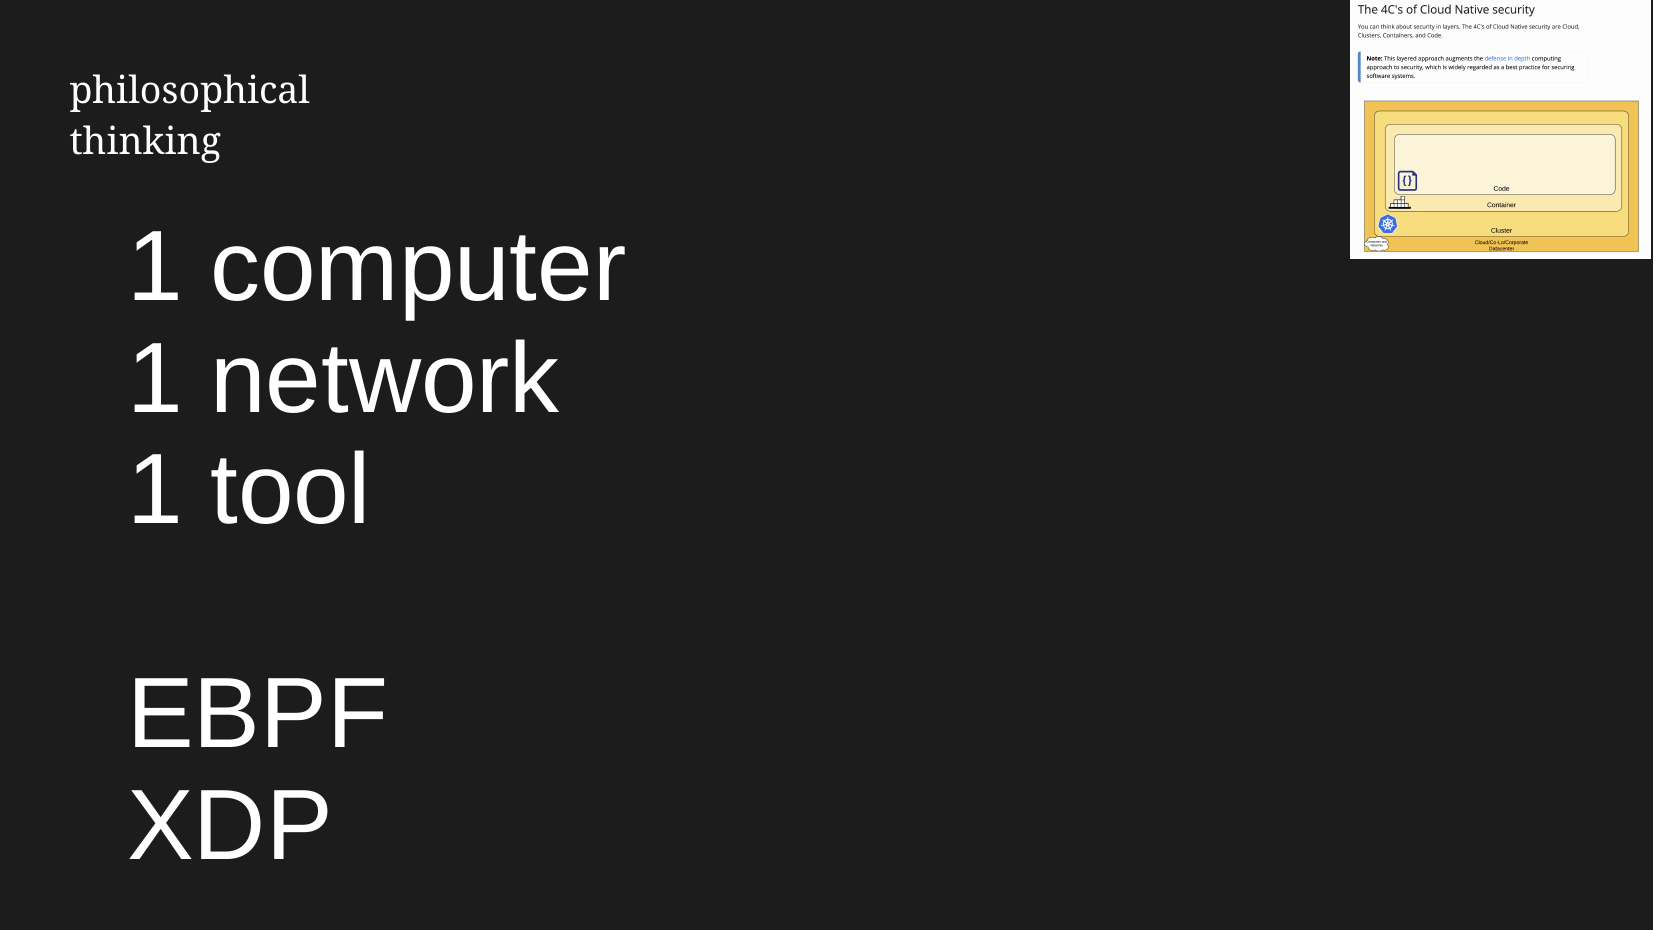

philosophical thinking
1 computer
1 network
1 tool
EBPF
XDP